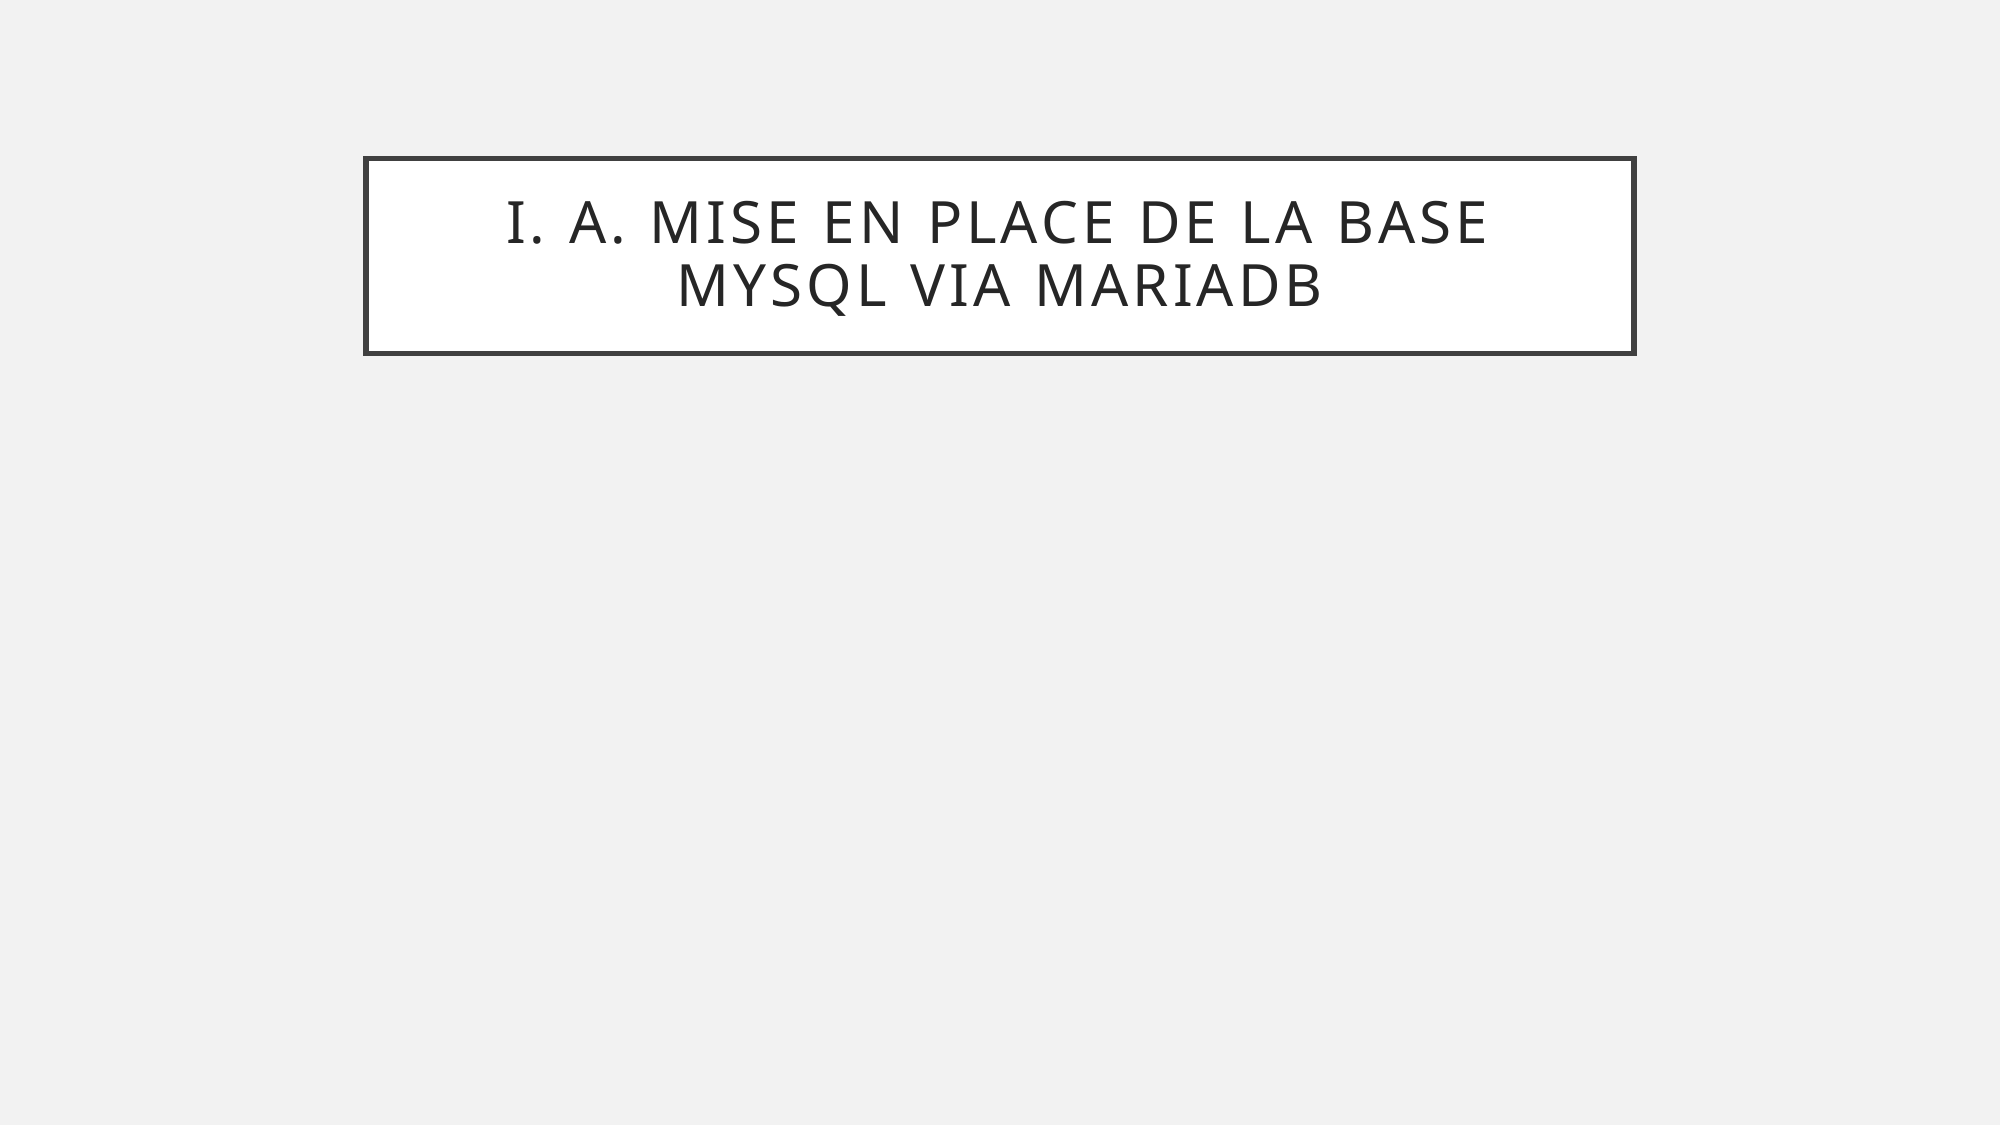

# I. A. Mise en place DE LA BASE MYSQL via MARIADB